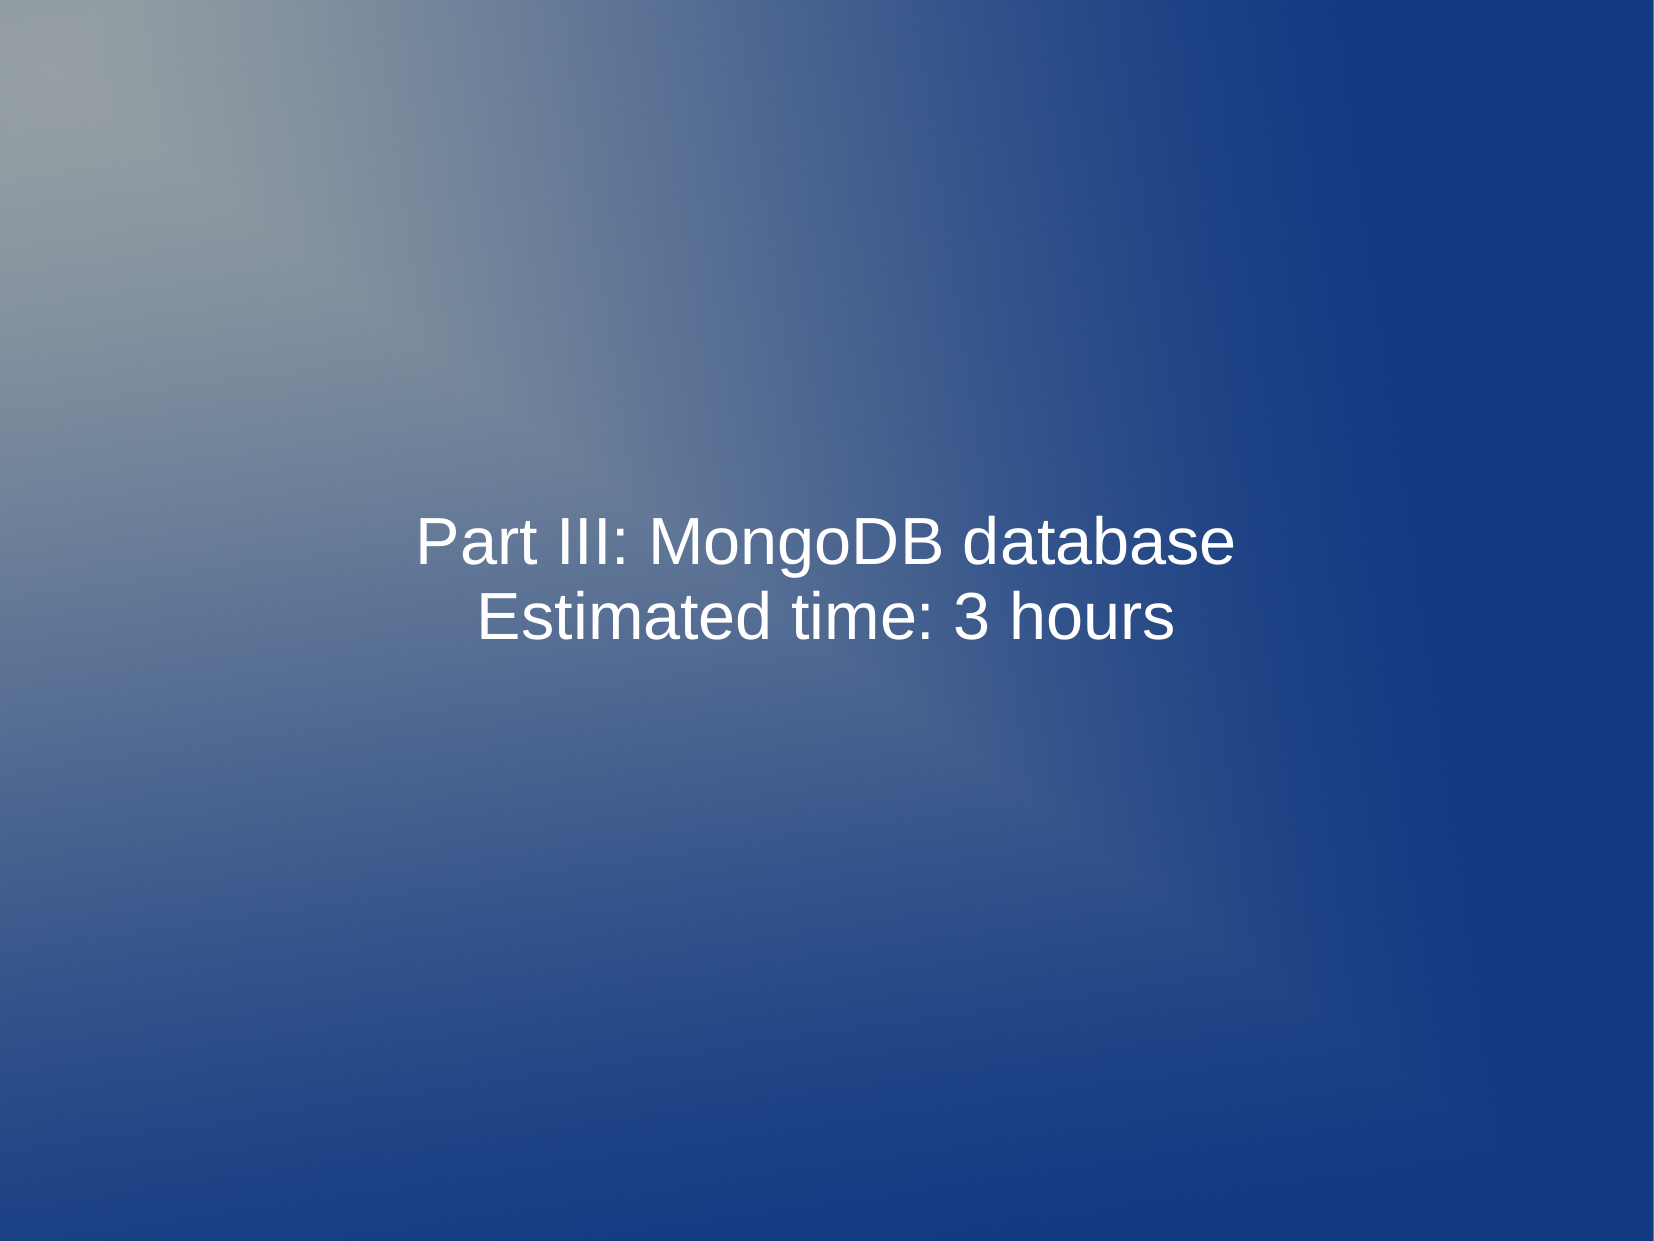

# Part III: MongoDB database
Estimated time: 3 hours